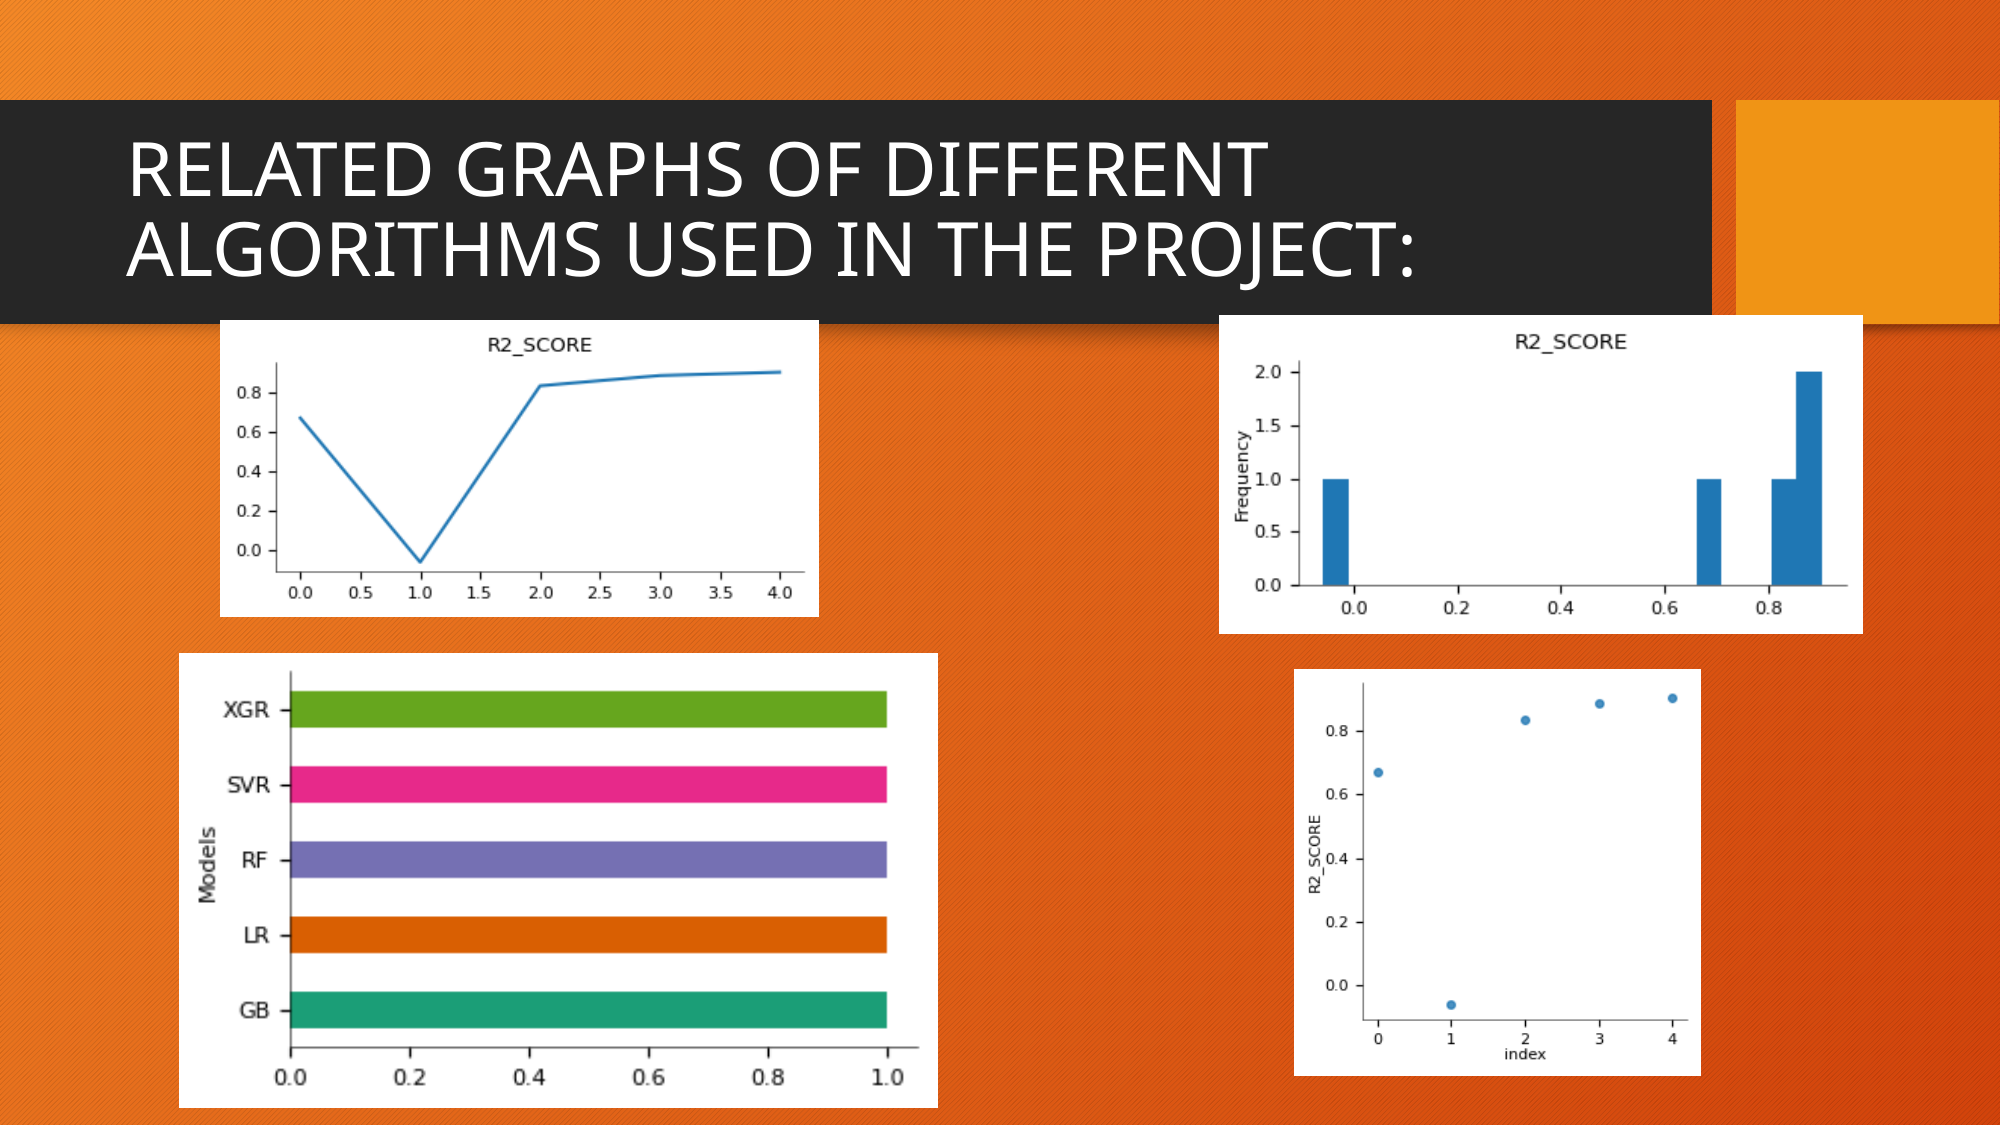

# RELATED GRAPHS OF DIFFERENT ALGORITHMS USED IN THE PROJECT: